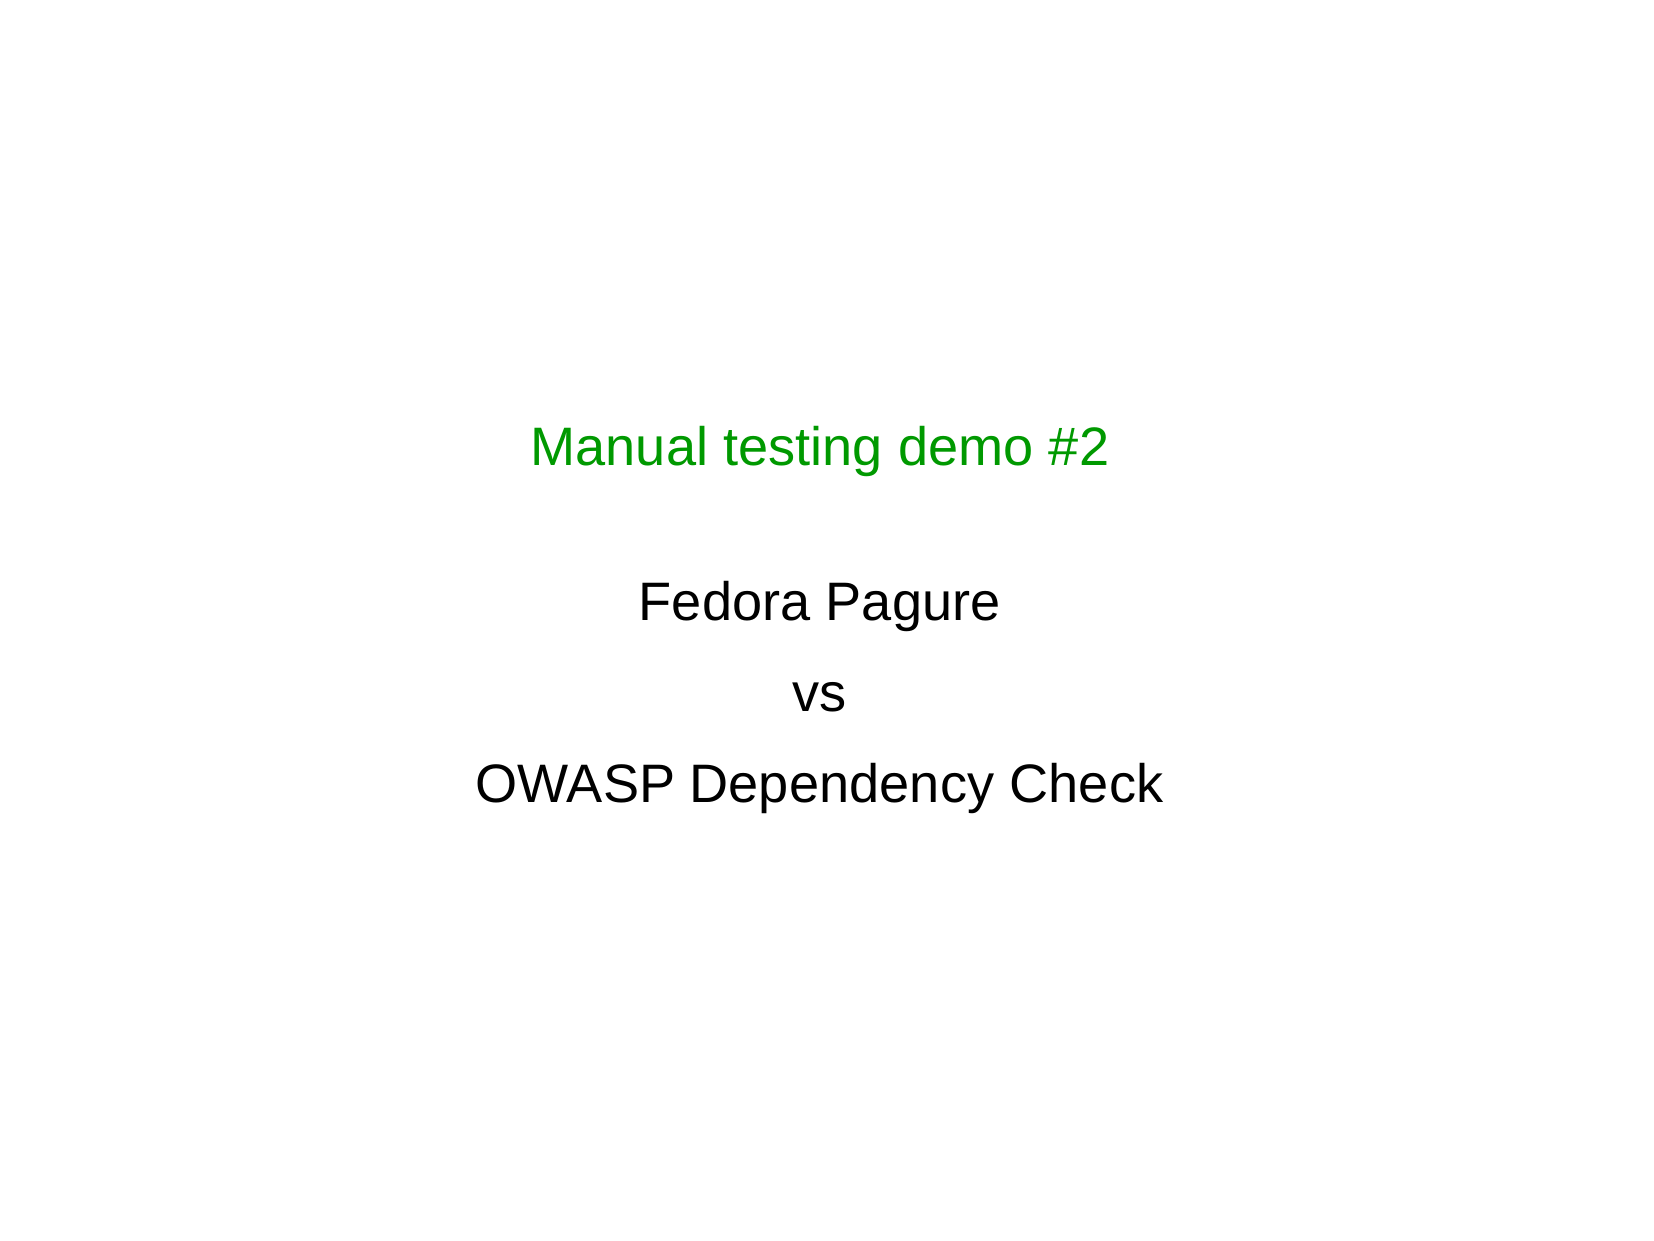

Manual testing demo #2
Fedora Pagure
vs
OWASP Dependency Check